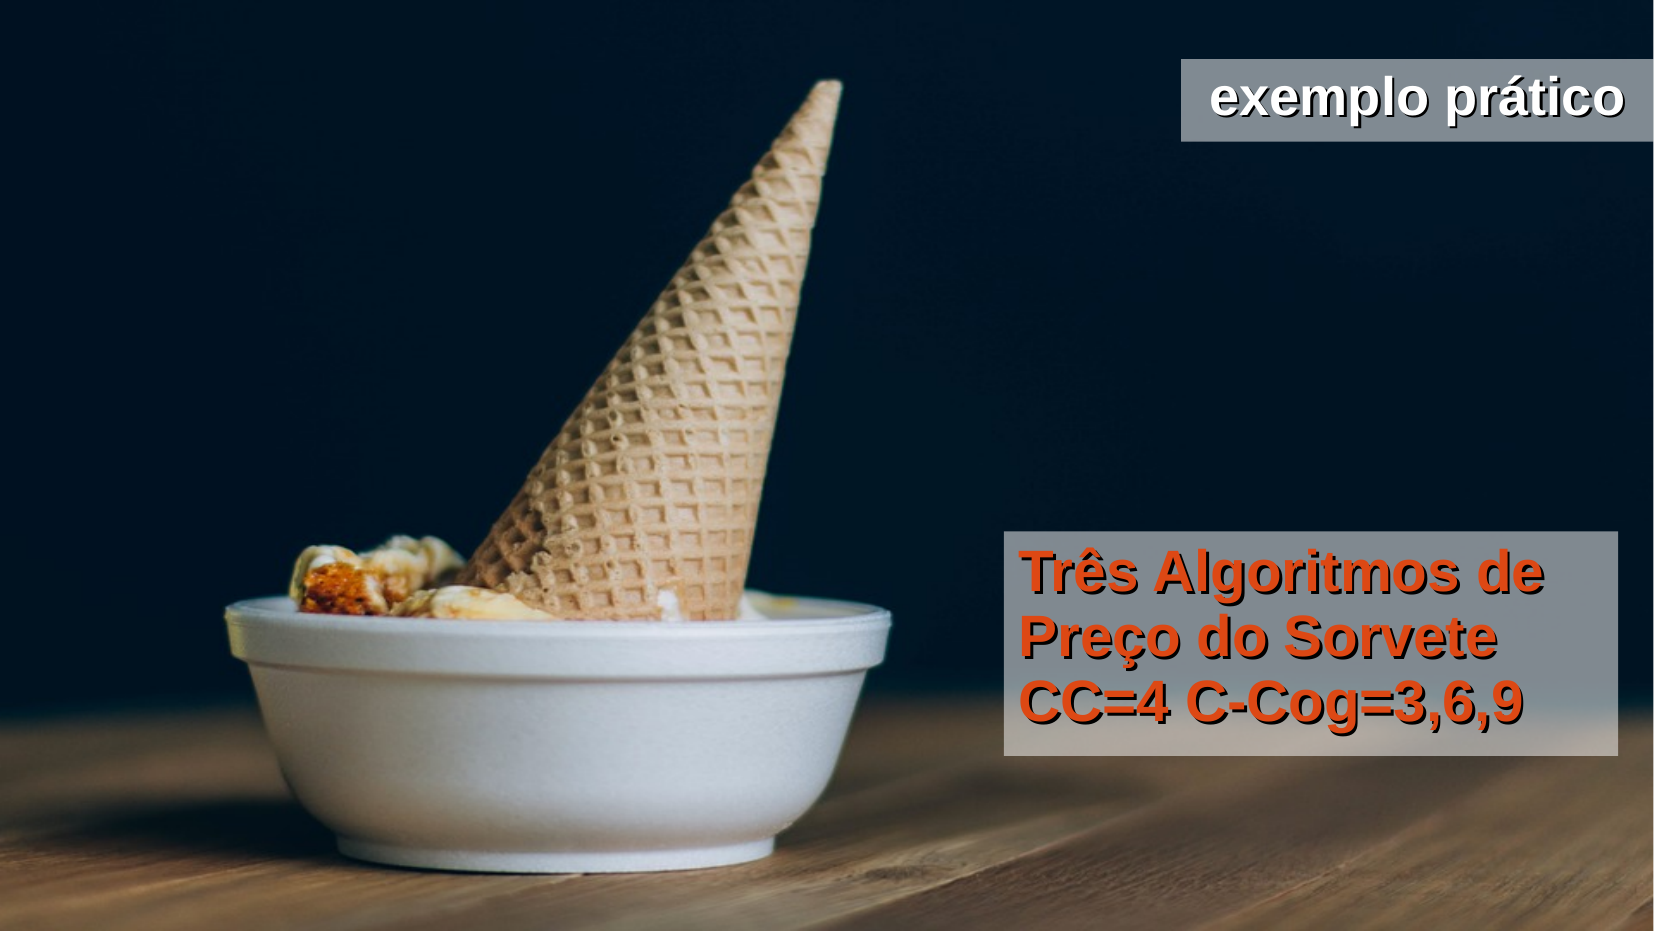

exemplo prático
Três Algoritmos de Preço do Sorvete
CC=4 C-Cog=3,6,9
#